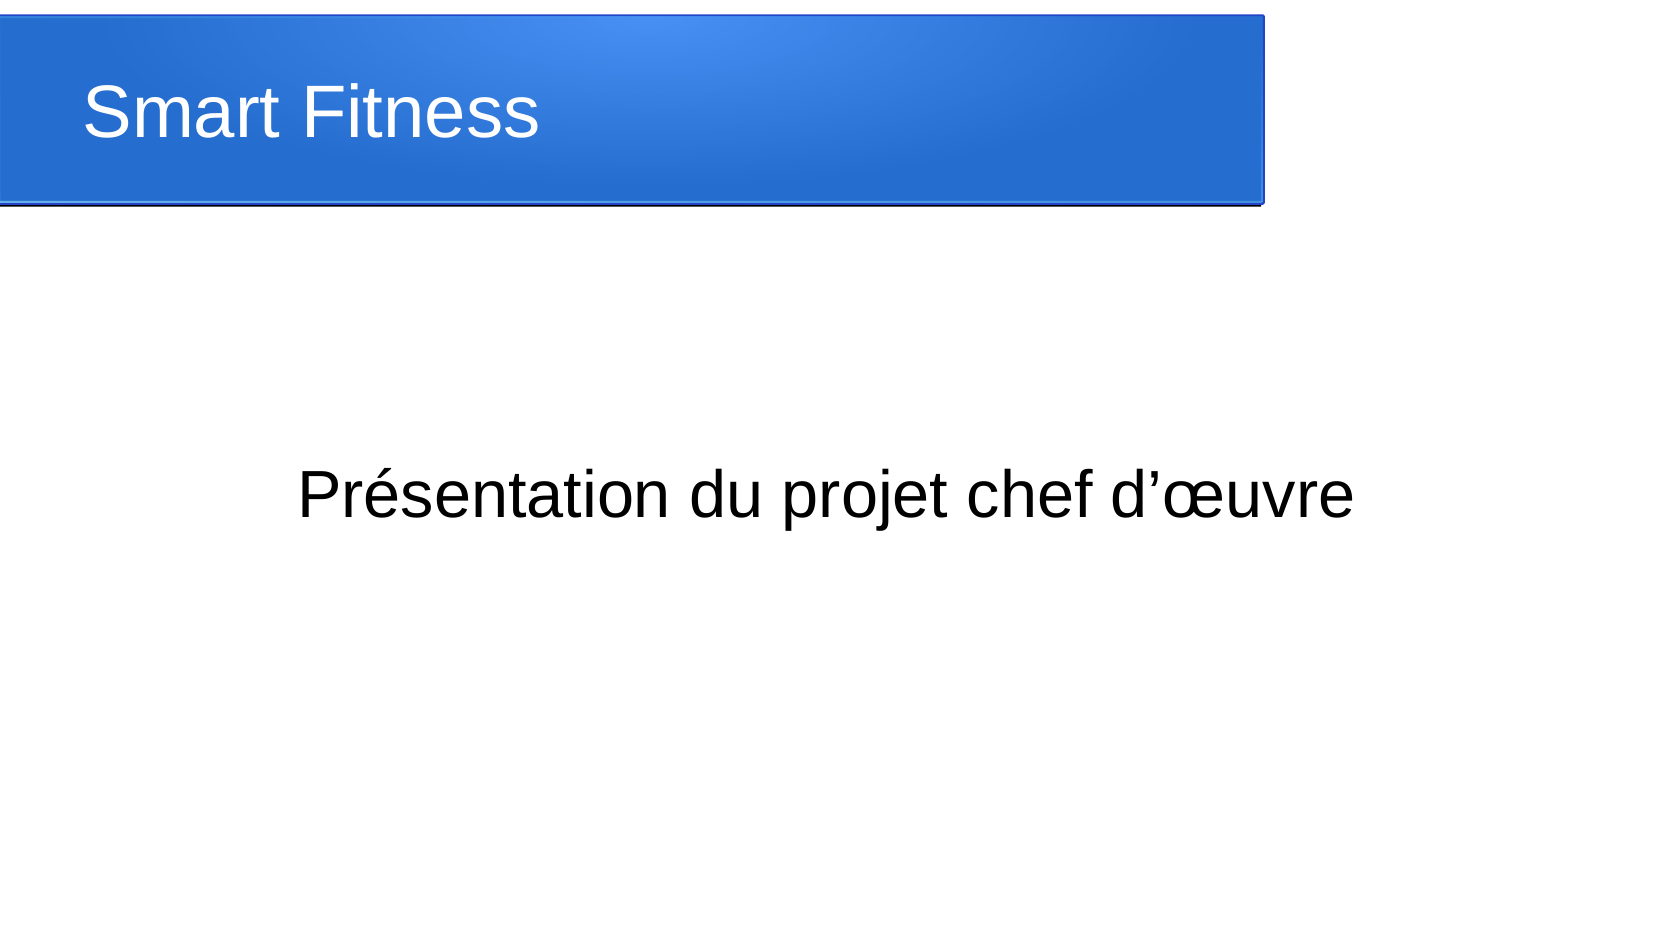

# Smart Fitness
Présentation du projet chef d’œuvre